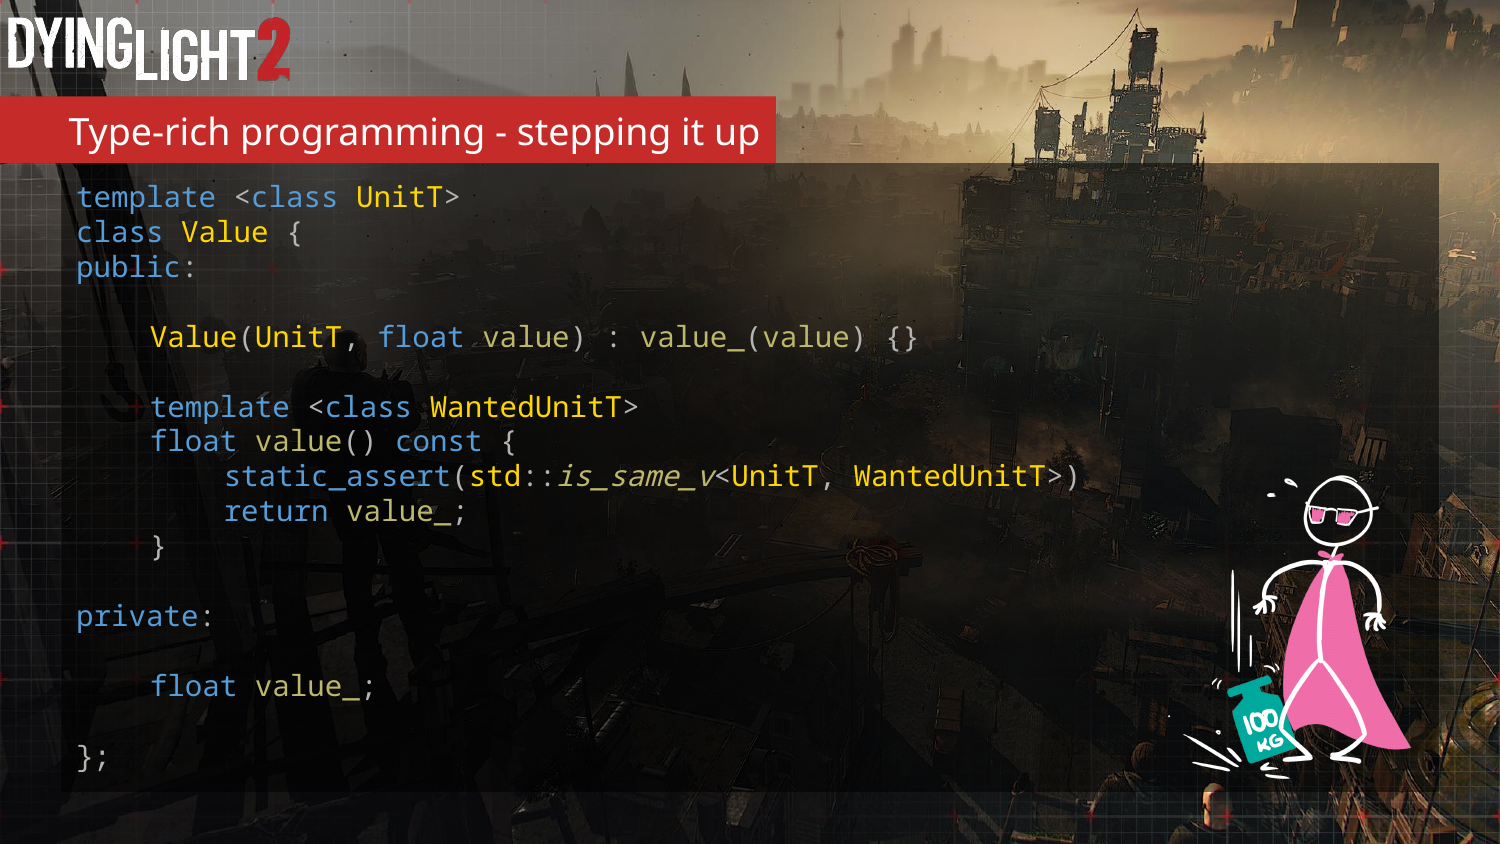

Type-rich programming - stepping it up
template <class UnitT>
class Value {
public:
	Value(UnitT, float value) : value_(value) {}
	template <class WantedUnitT>
	float value() const {
		static_assert(std::is_same_v<UnitT, WantedUnitT>)
		return value_;
	}
private:
	float value_;
};